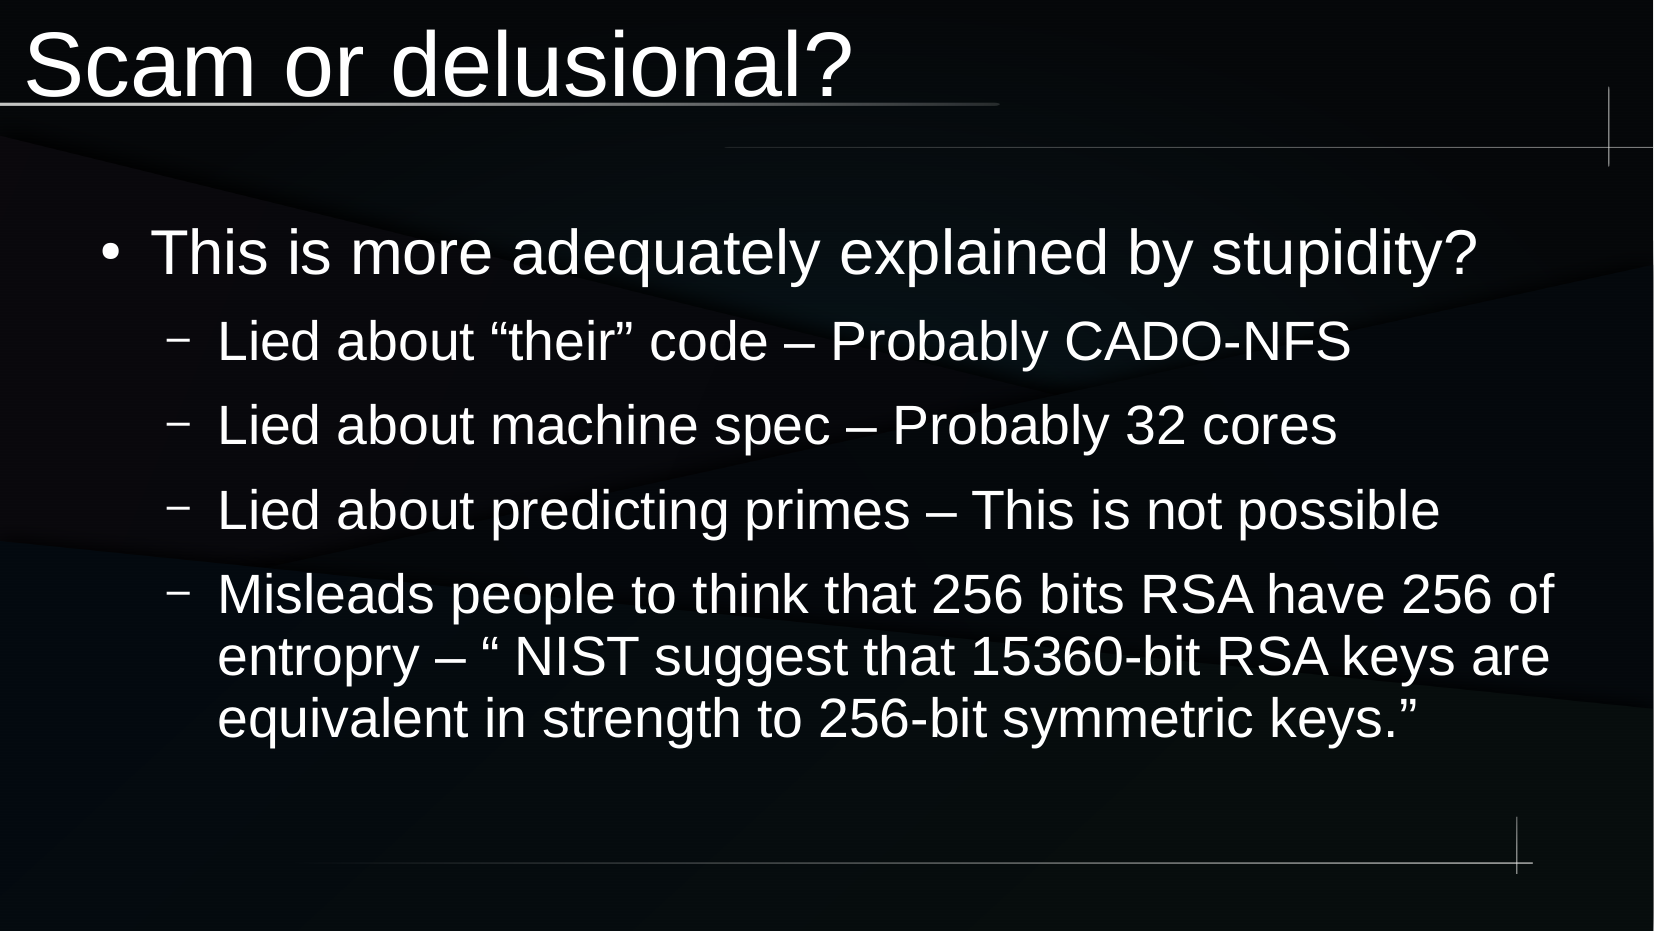

# Scam or delusional?
This is more adequately explained by stupidity?
Lied about “their” code – Probably CADO-NFS
Lied about machine spec – Probably 32 cores
Lied about predicting primes – This is not possible
Misleads people to think that 256 bits RSA have 256 of entropry – “ NIST suggest that 15360-bit RSA keys are equivalent in strength to 256-bit symmetric keys.”